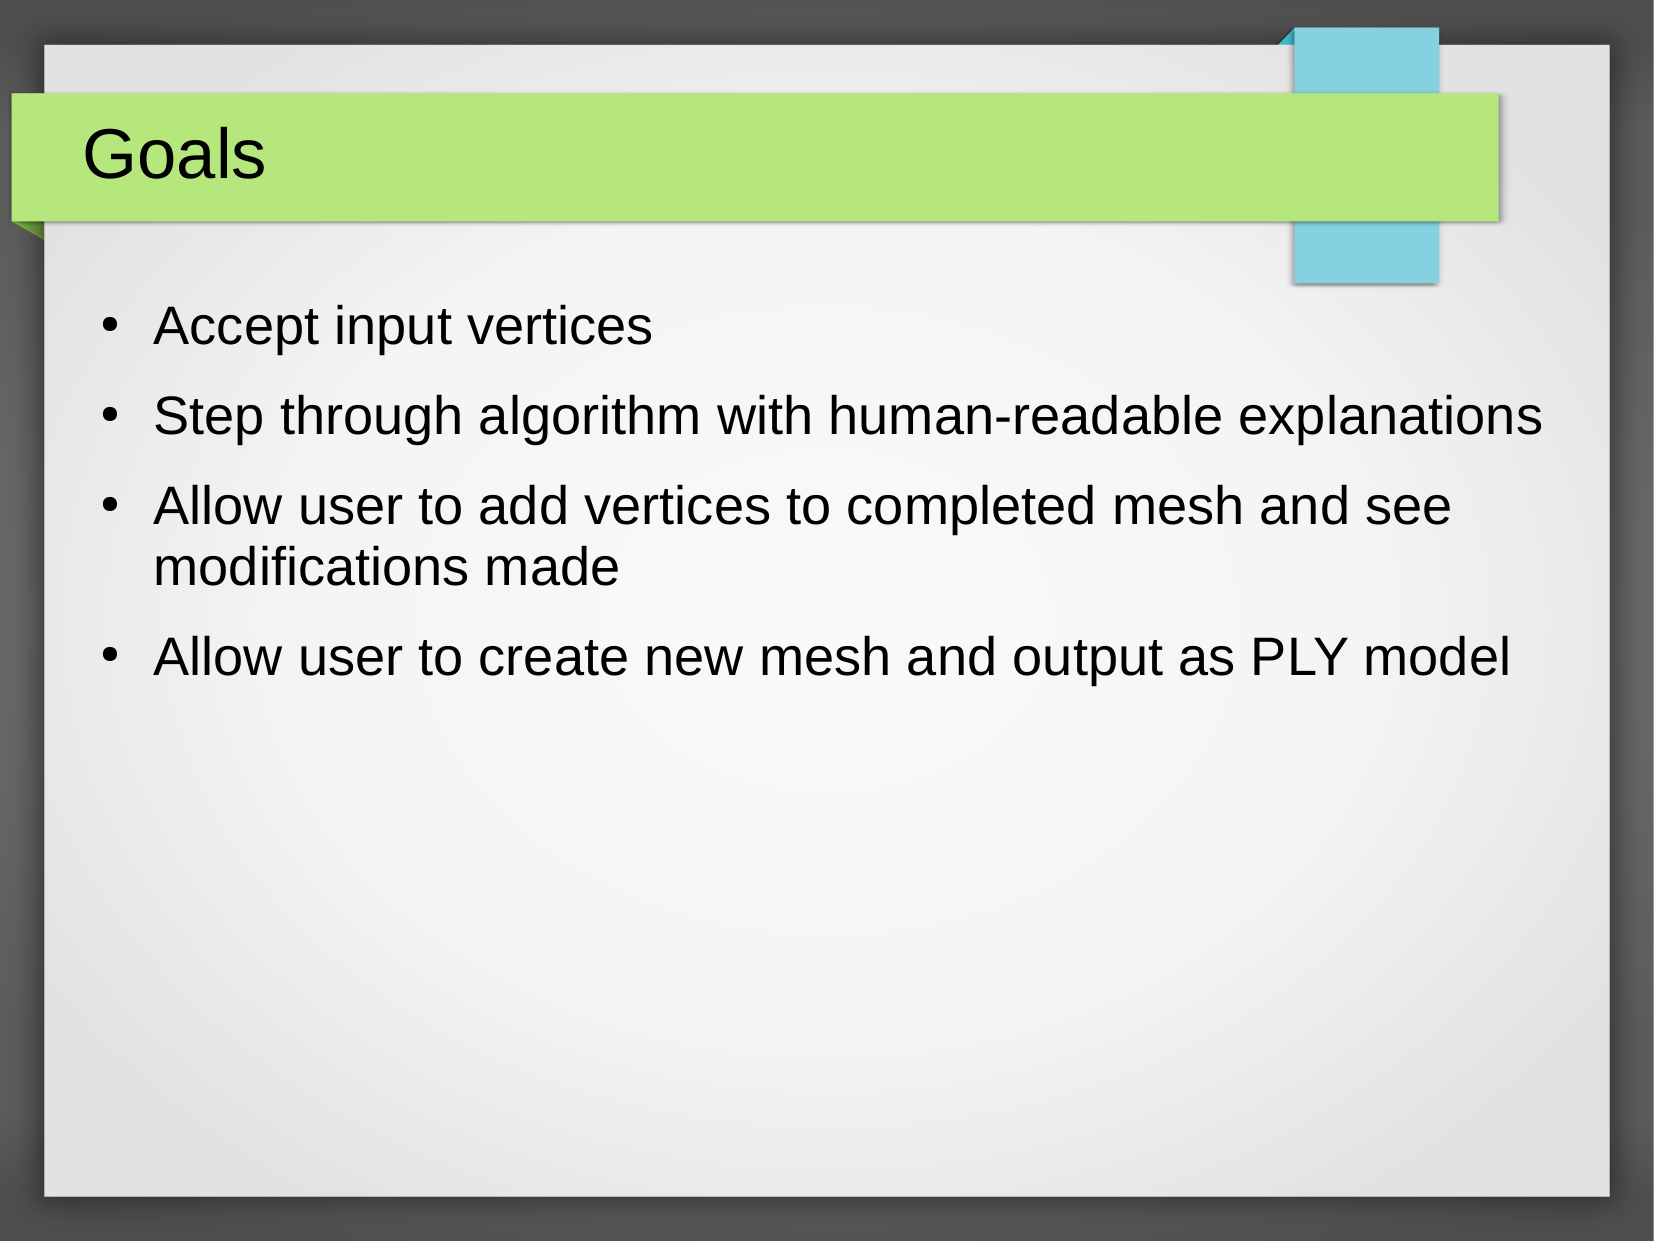

# Goals
Accept input vertices
Step through algorithm with human-readable explanations
Allow user to add vertices to completed mesh and see modifications made
Allow user to create new mesh and output as PLY model